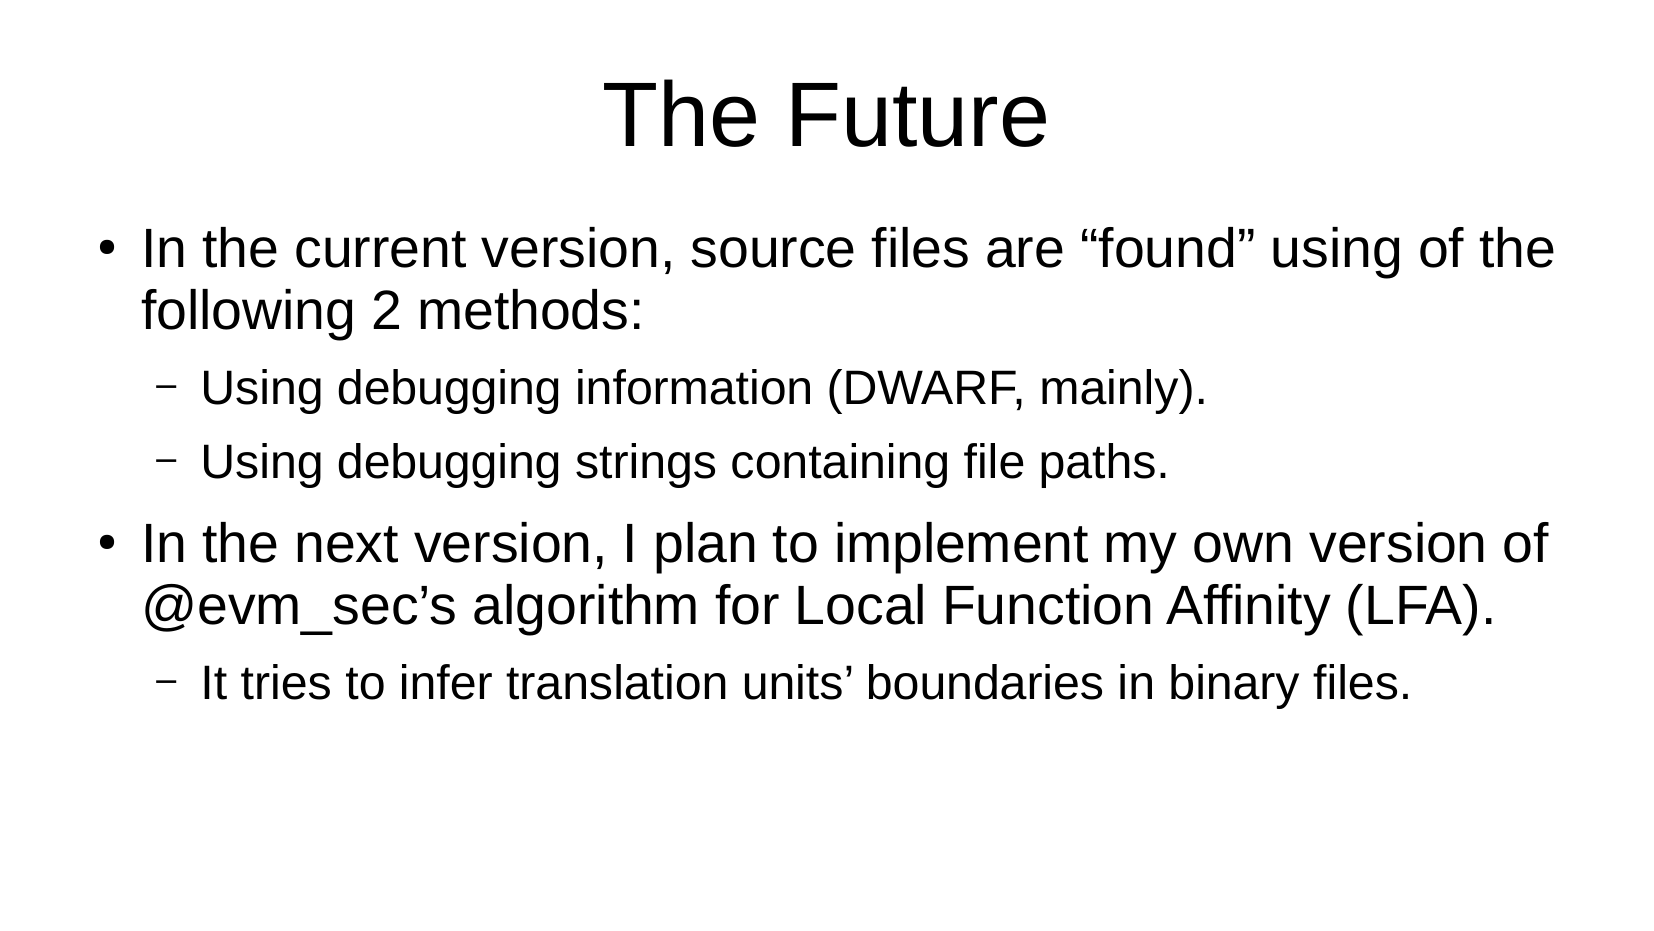

# The Future
In the current version, source files are “found” using of the following 2 methods:
Using debugging information (DWARF, mainly).
Using debugging strings containing file paths.
In the next version, I plan to implement my own version of @evm_sec’s algorithm for Local Function Affinity (LFA).
It tries to infer translation units’ boundaries in binary files.